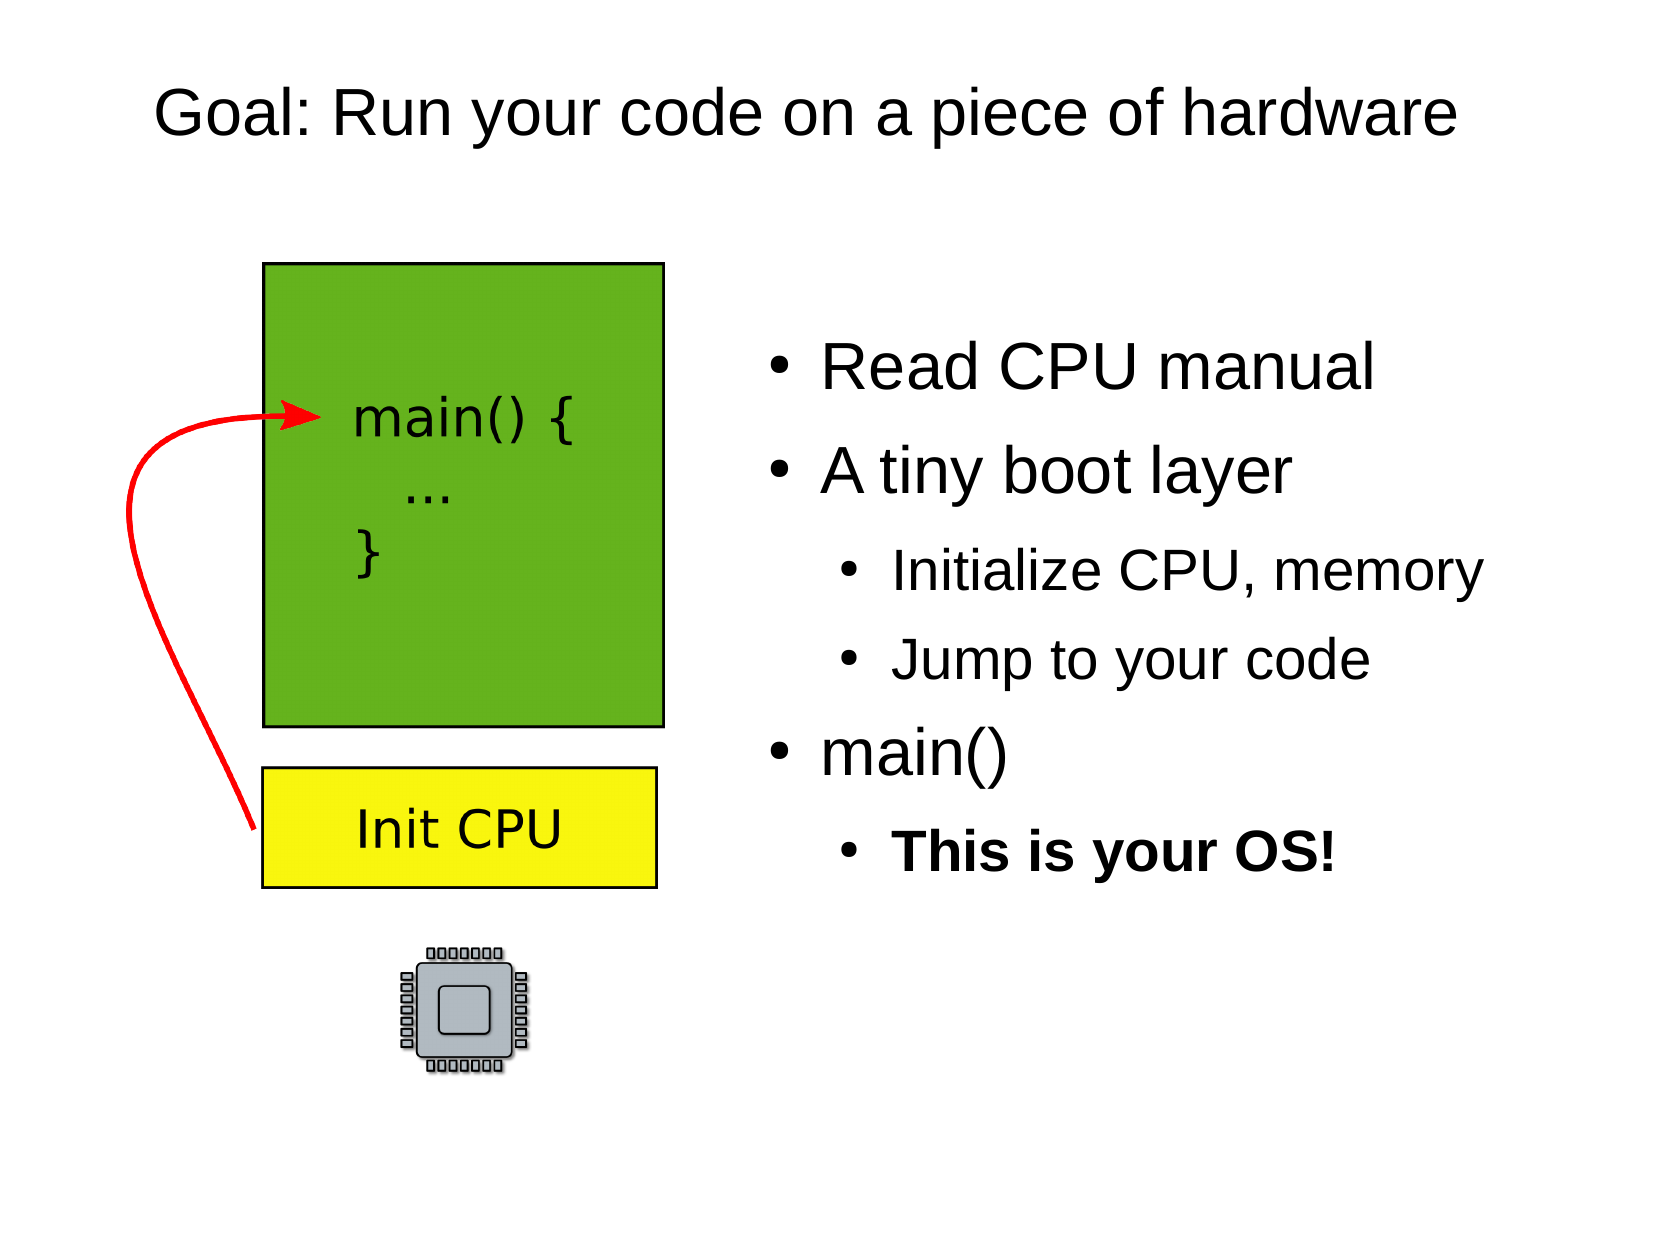

# Goal: Run your code on a piece of hardware
Read CPU manual
A tiny boot layer
Initialize CPU, memory
Jump to your code
main()
This is your OS!